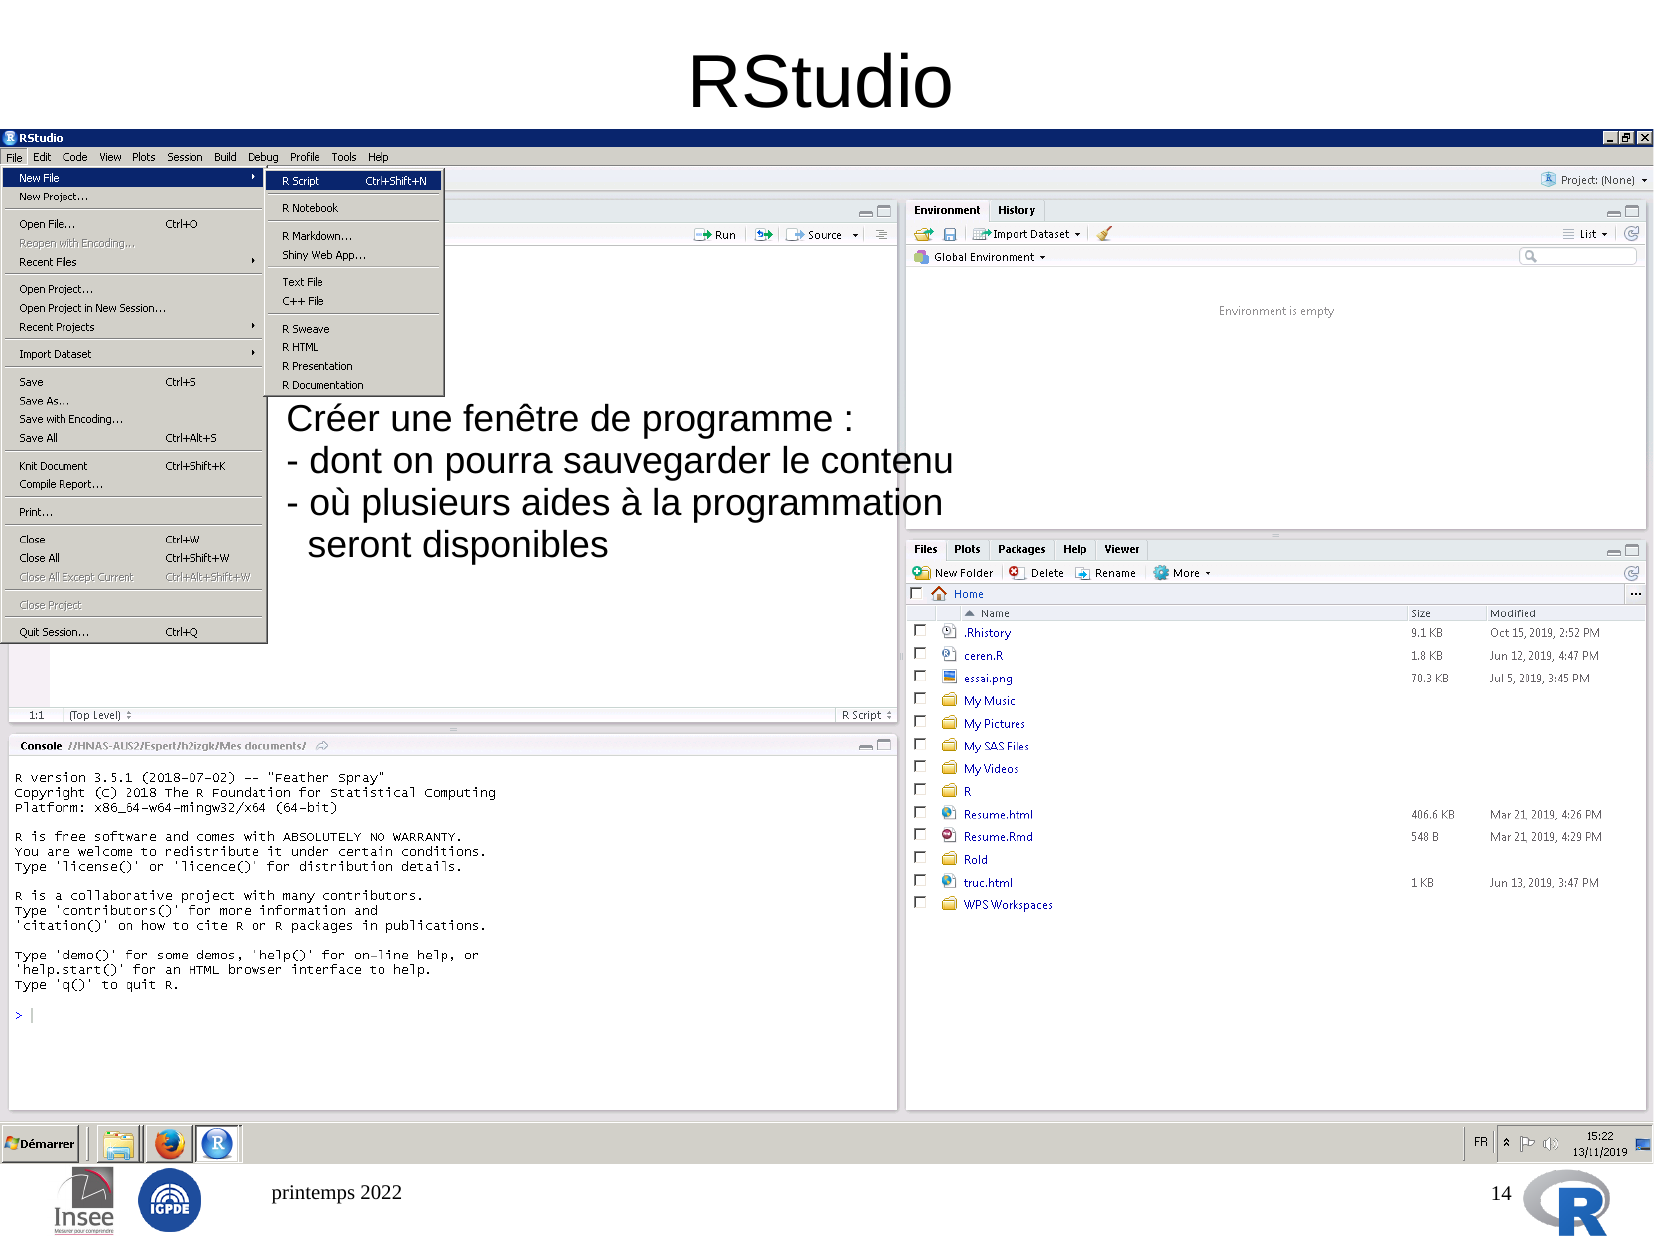

# RStudio
Créer une fenêtre de programme :
- dont on pourra sauvegarder le contenu
- où plusieurs aides à la programmation
 seront disponibles
printemps 2022
14